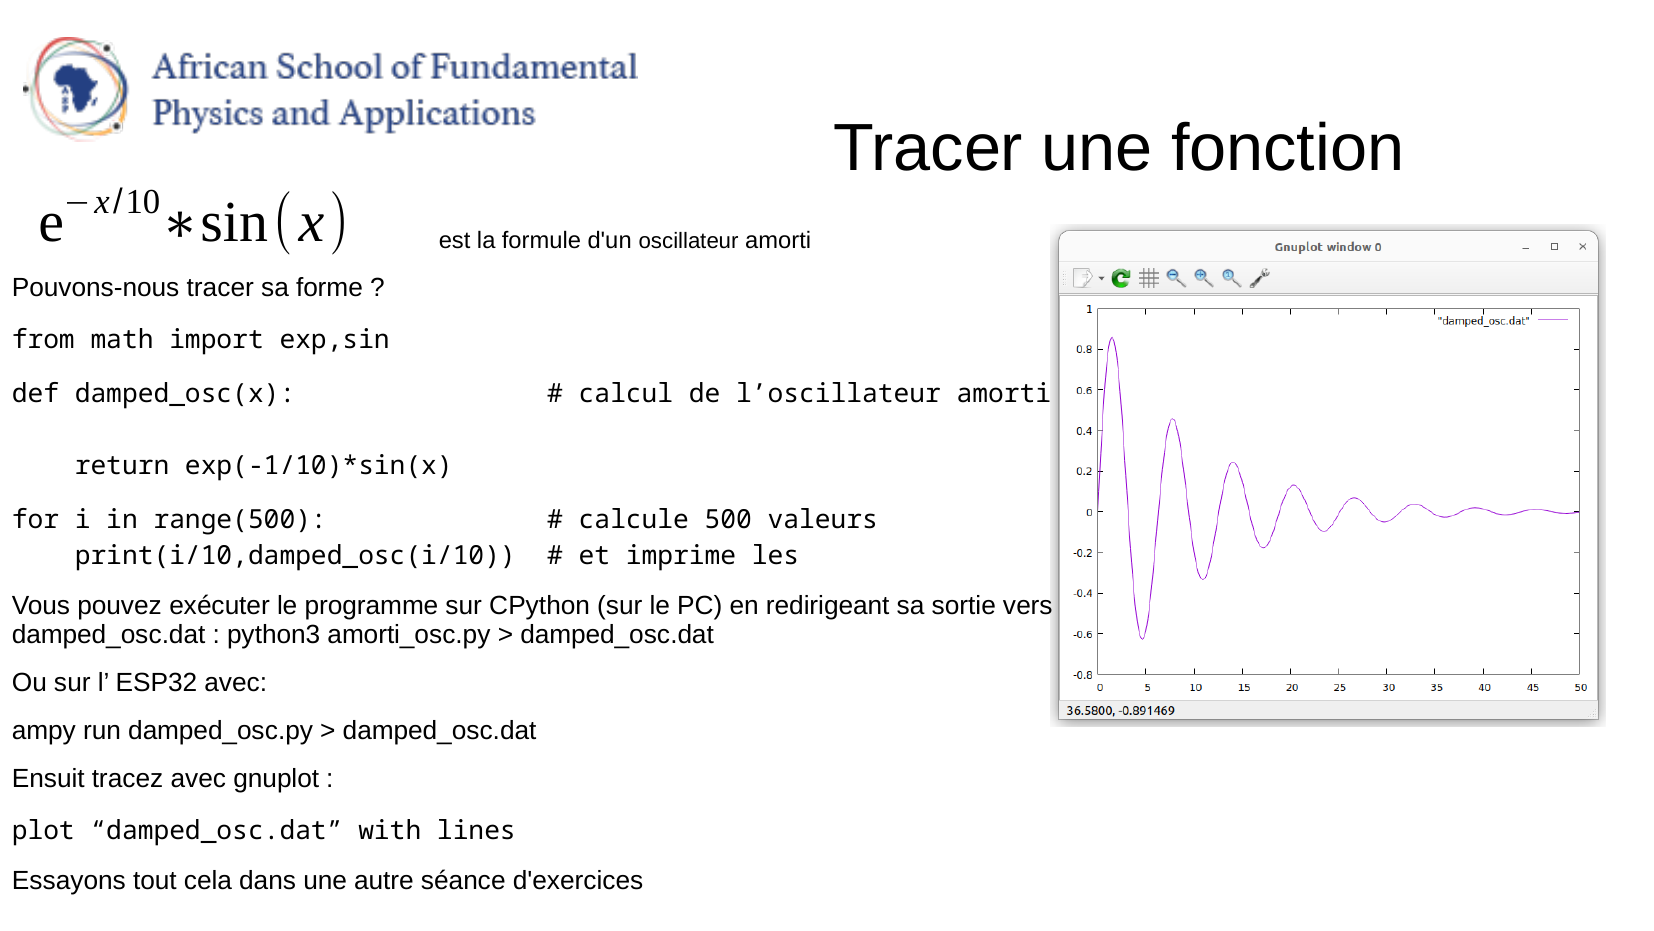

# Tracer une fonction
 est la formule d'un oscillateur amorti
Pouvons-nous tracer sa forme ?
from math import exp,sin
def damped_osc(x): # calcul de l’oscillateur amorti
 return exp(-1/10)*sin(x)
for i in range(500): # calcule 500 valeurs
 print(i/10,damped_osc(i/10)) # et imprime les
Vous pouvez exécuter le programme sur CPython (sur le PC) en redirigeant sa sortie vers
damped_osc.dat : python3 amorti_osc.py > damped_osc.dat
Ou sur l’ ESP32 avec:
ampy run damped_osc.py > damped_osc.dat
Ensuit tracez avec gnuplot :
plot “damped_osc.dat” with lines
Essayons tout cela dans une autre séance d'exercices